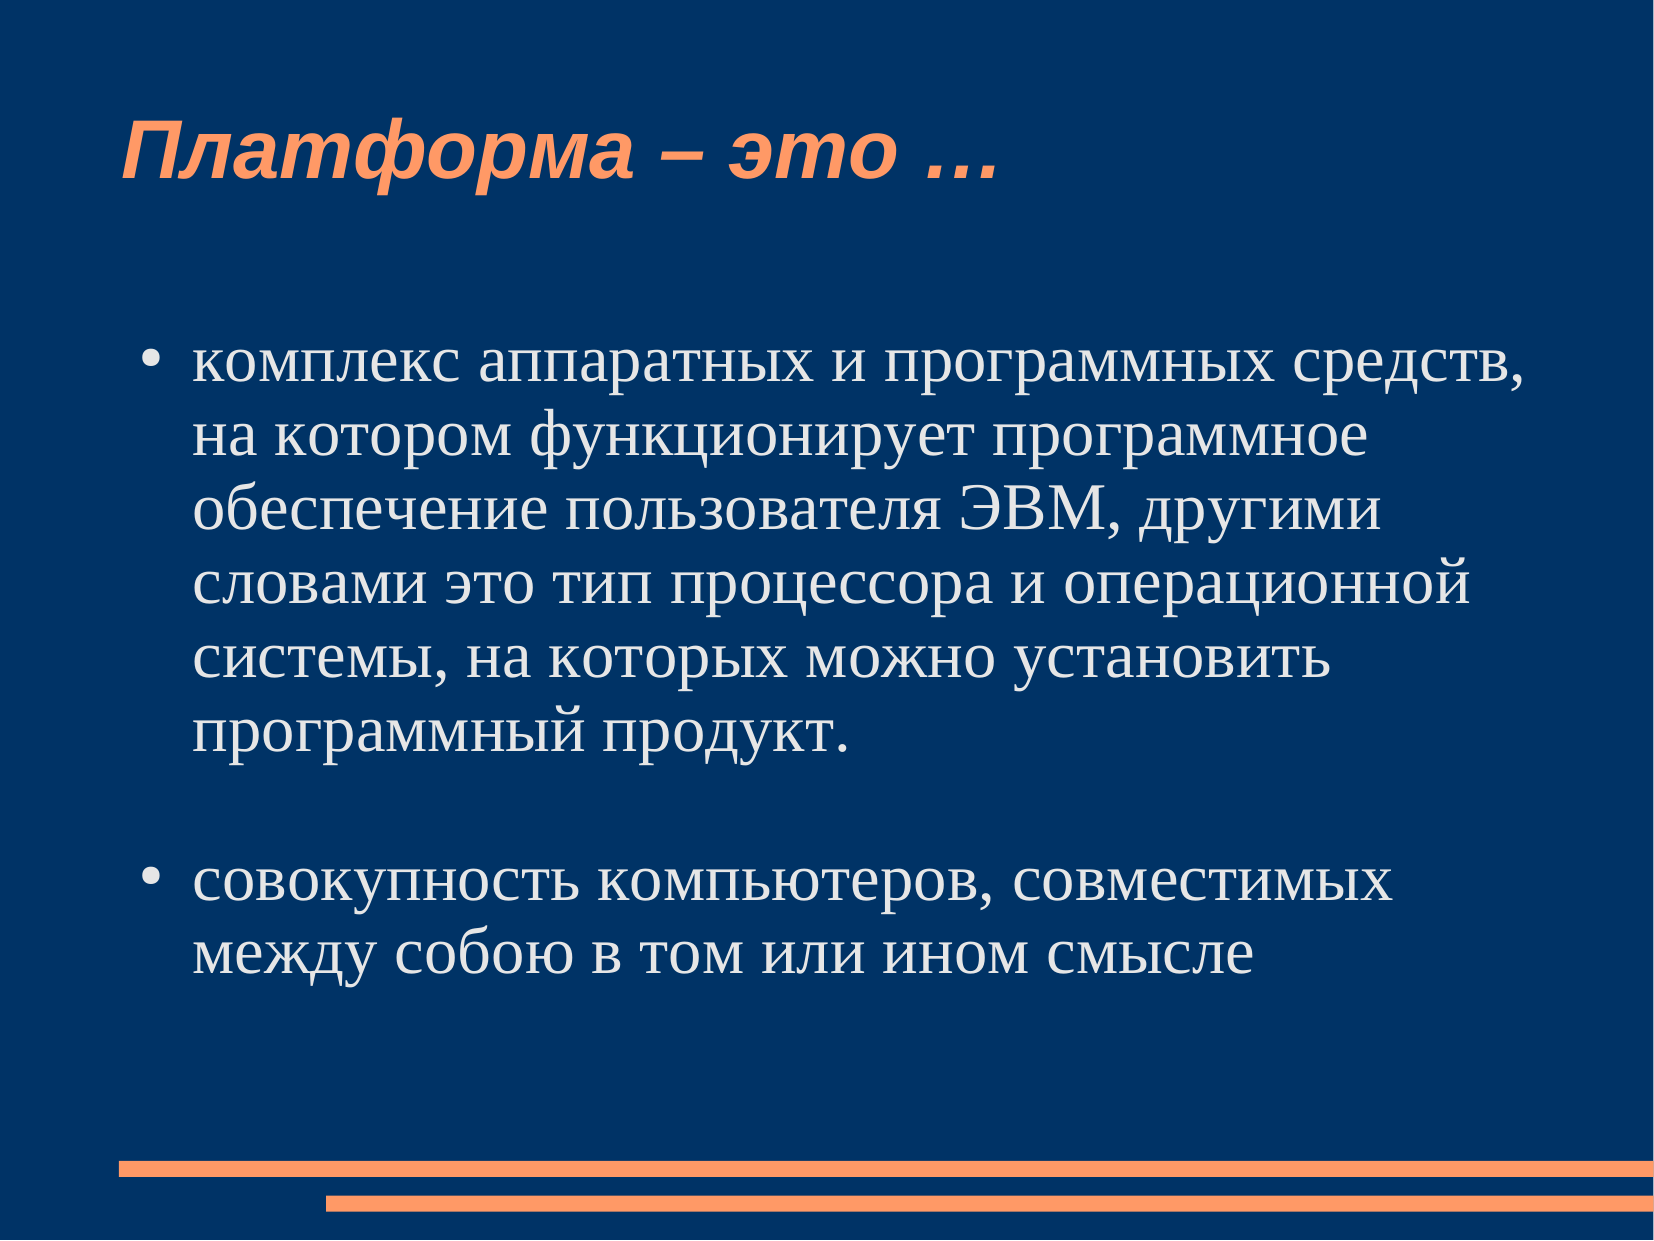

# Платформа – это …
комплекс аппаратных и программных средств, на котором функционирует программное обеспечение пользователя ЭВМ, другими словами это тип процессора и операционной системы, на которых можно установить программный продукт.
совокупность компьютеров, совместимых между собою в том или ином смысле